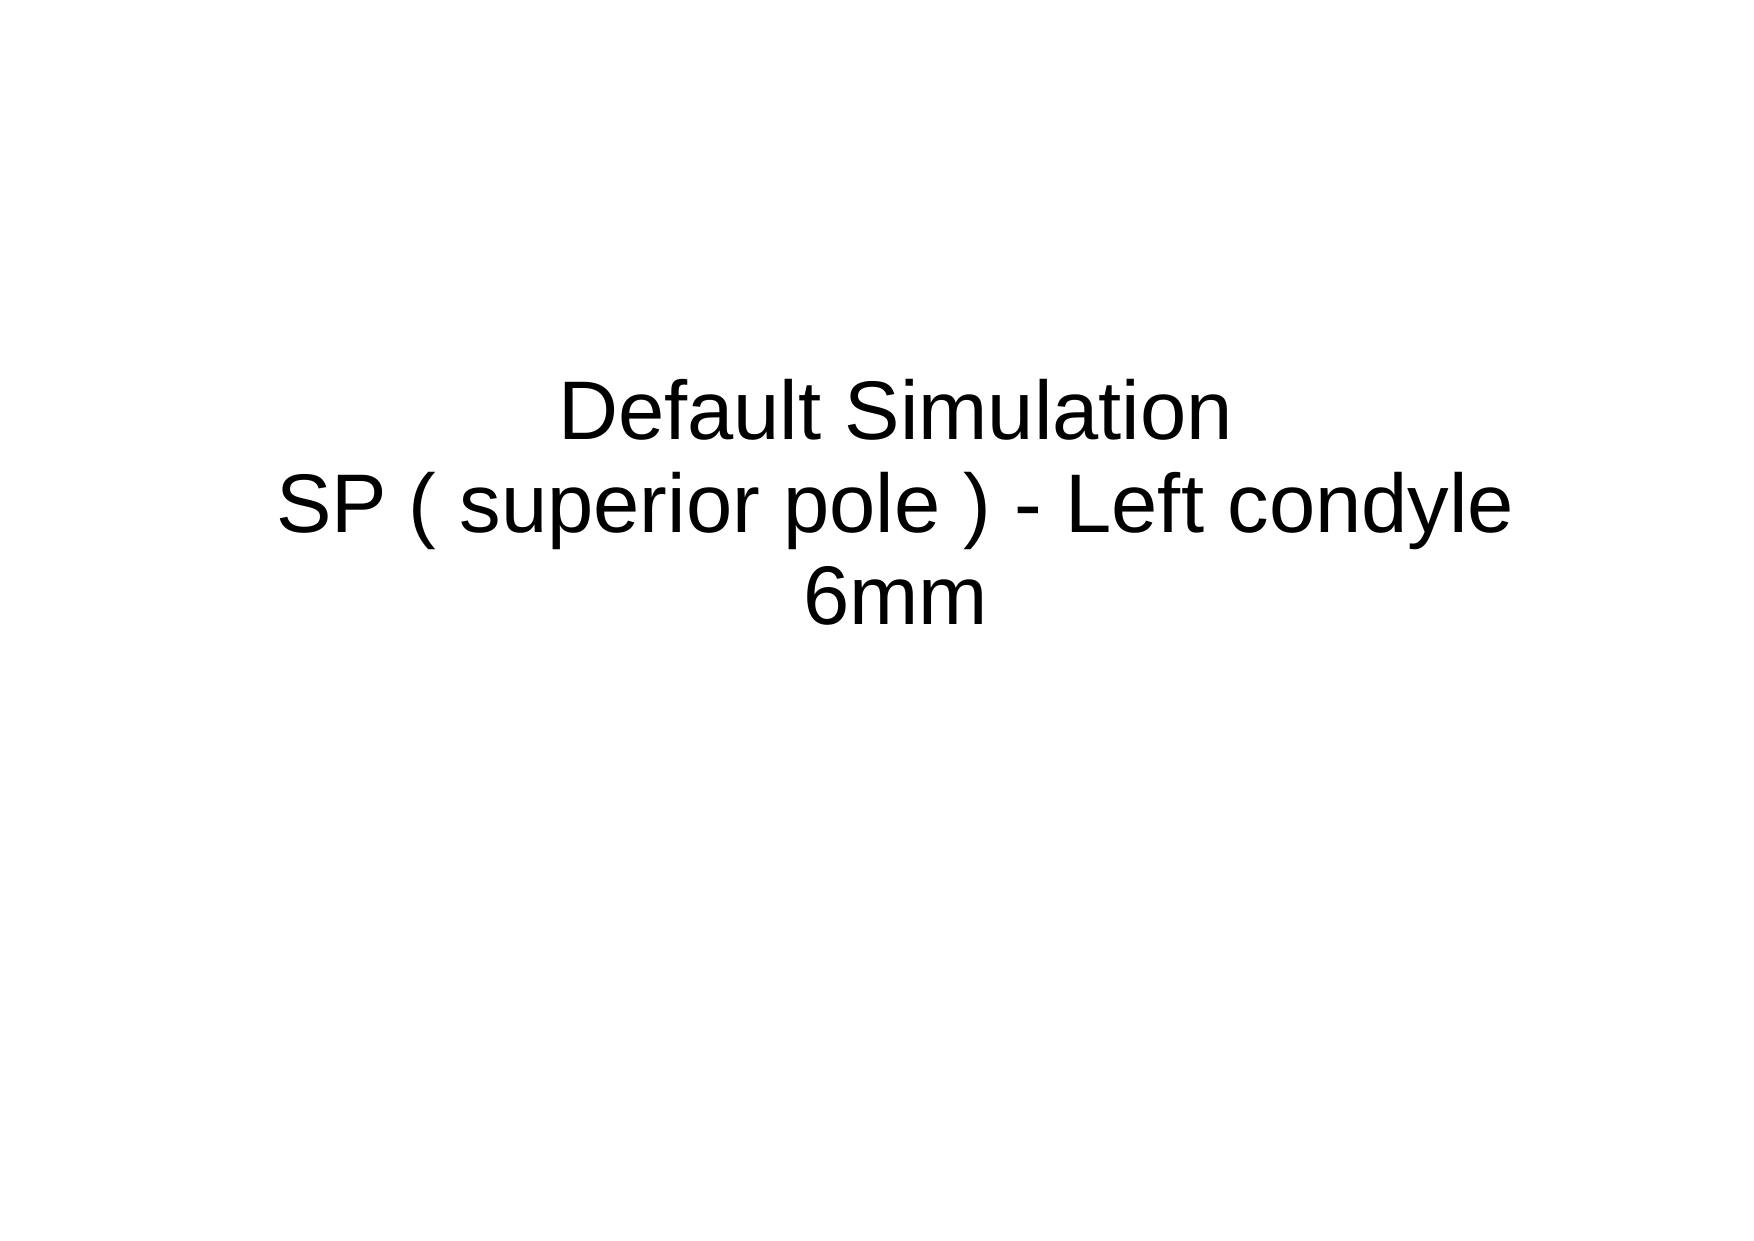

# Default Simulation SP ( superior pole ) - Left condyle 6mm